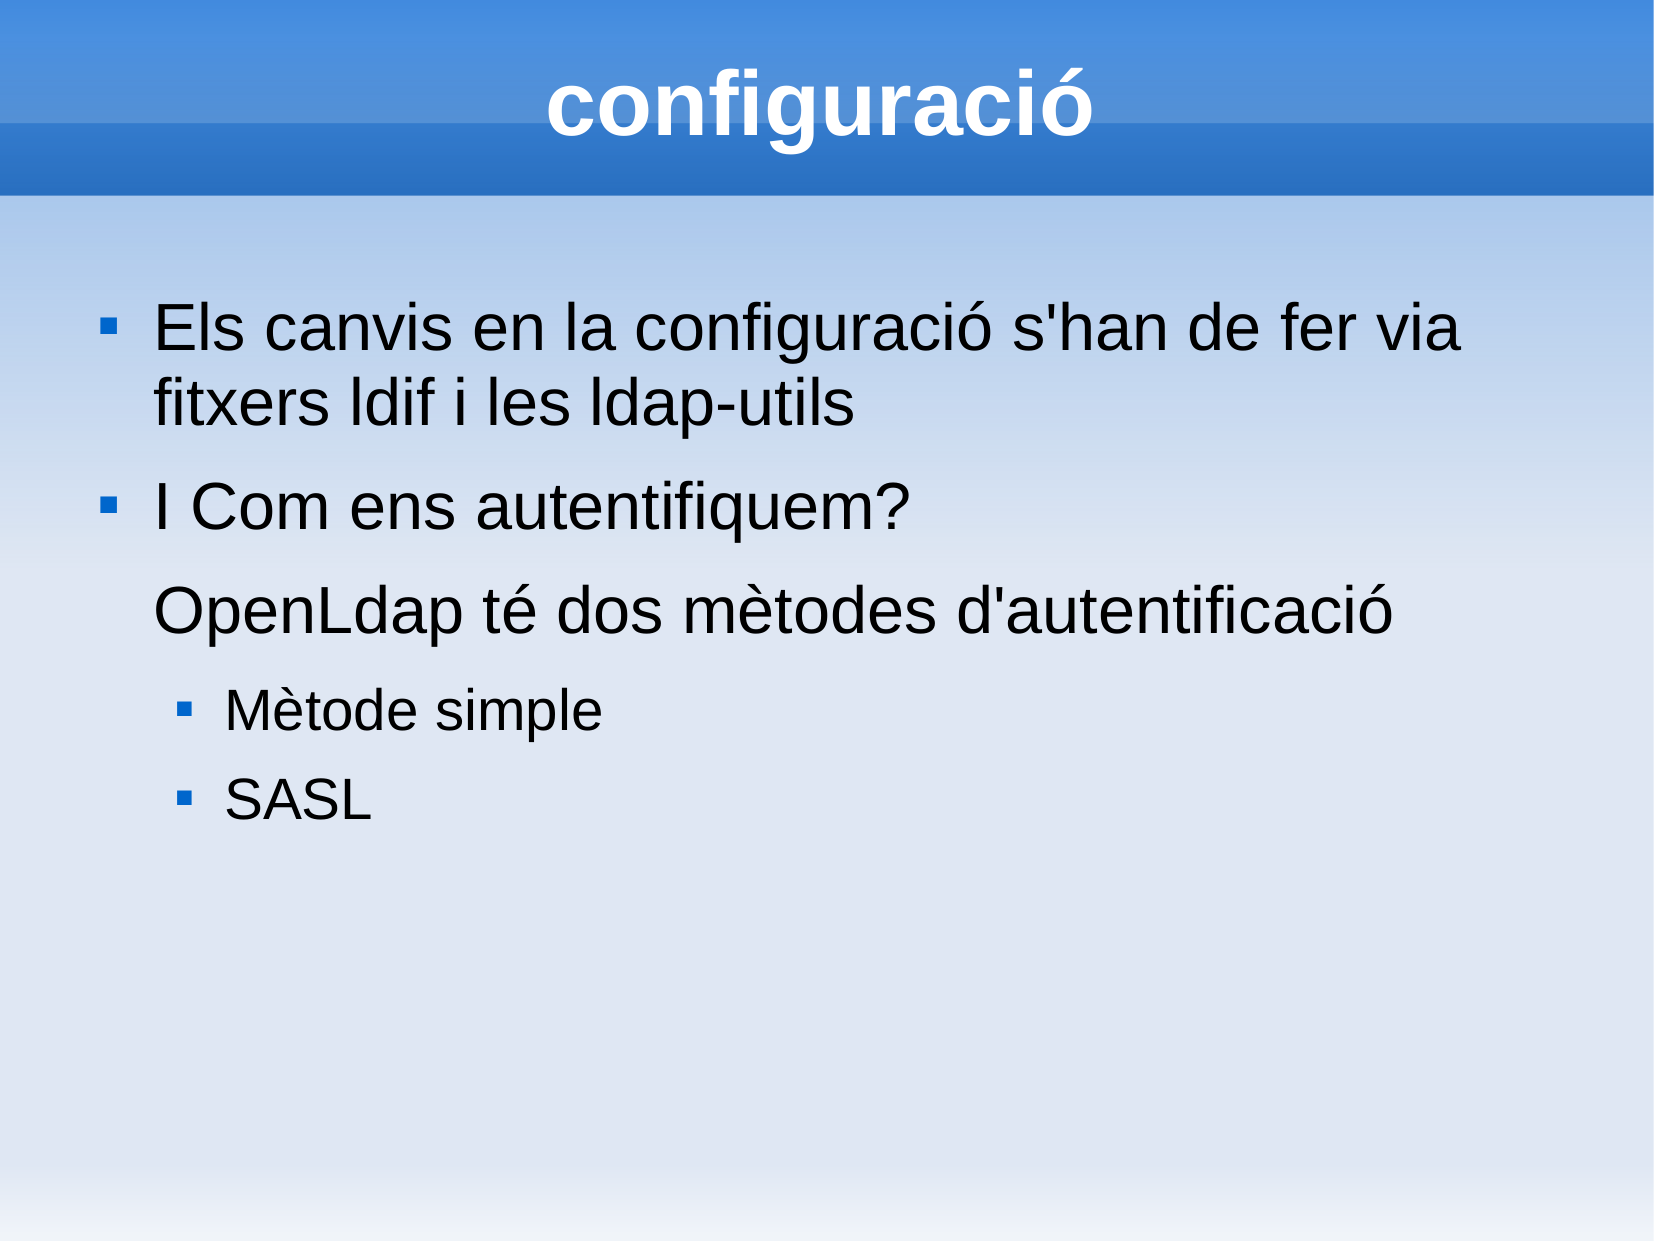

# configuració
Els canvis en la configuració s'han de fer via fitxers ldif i les ldap-utils
I Com ens autentifiquem?
OpenLdap té dos mètodes d'autentificació
Mètode simple
SASL